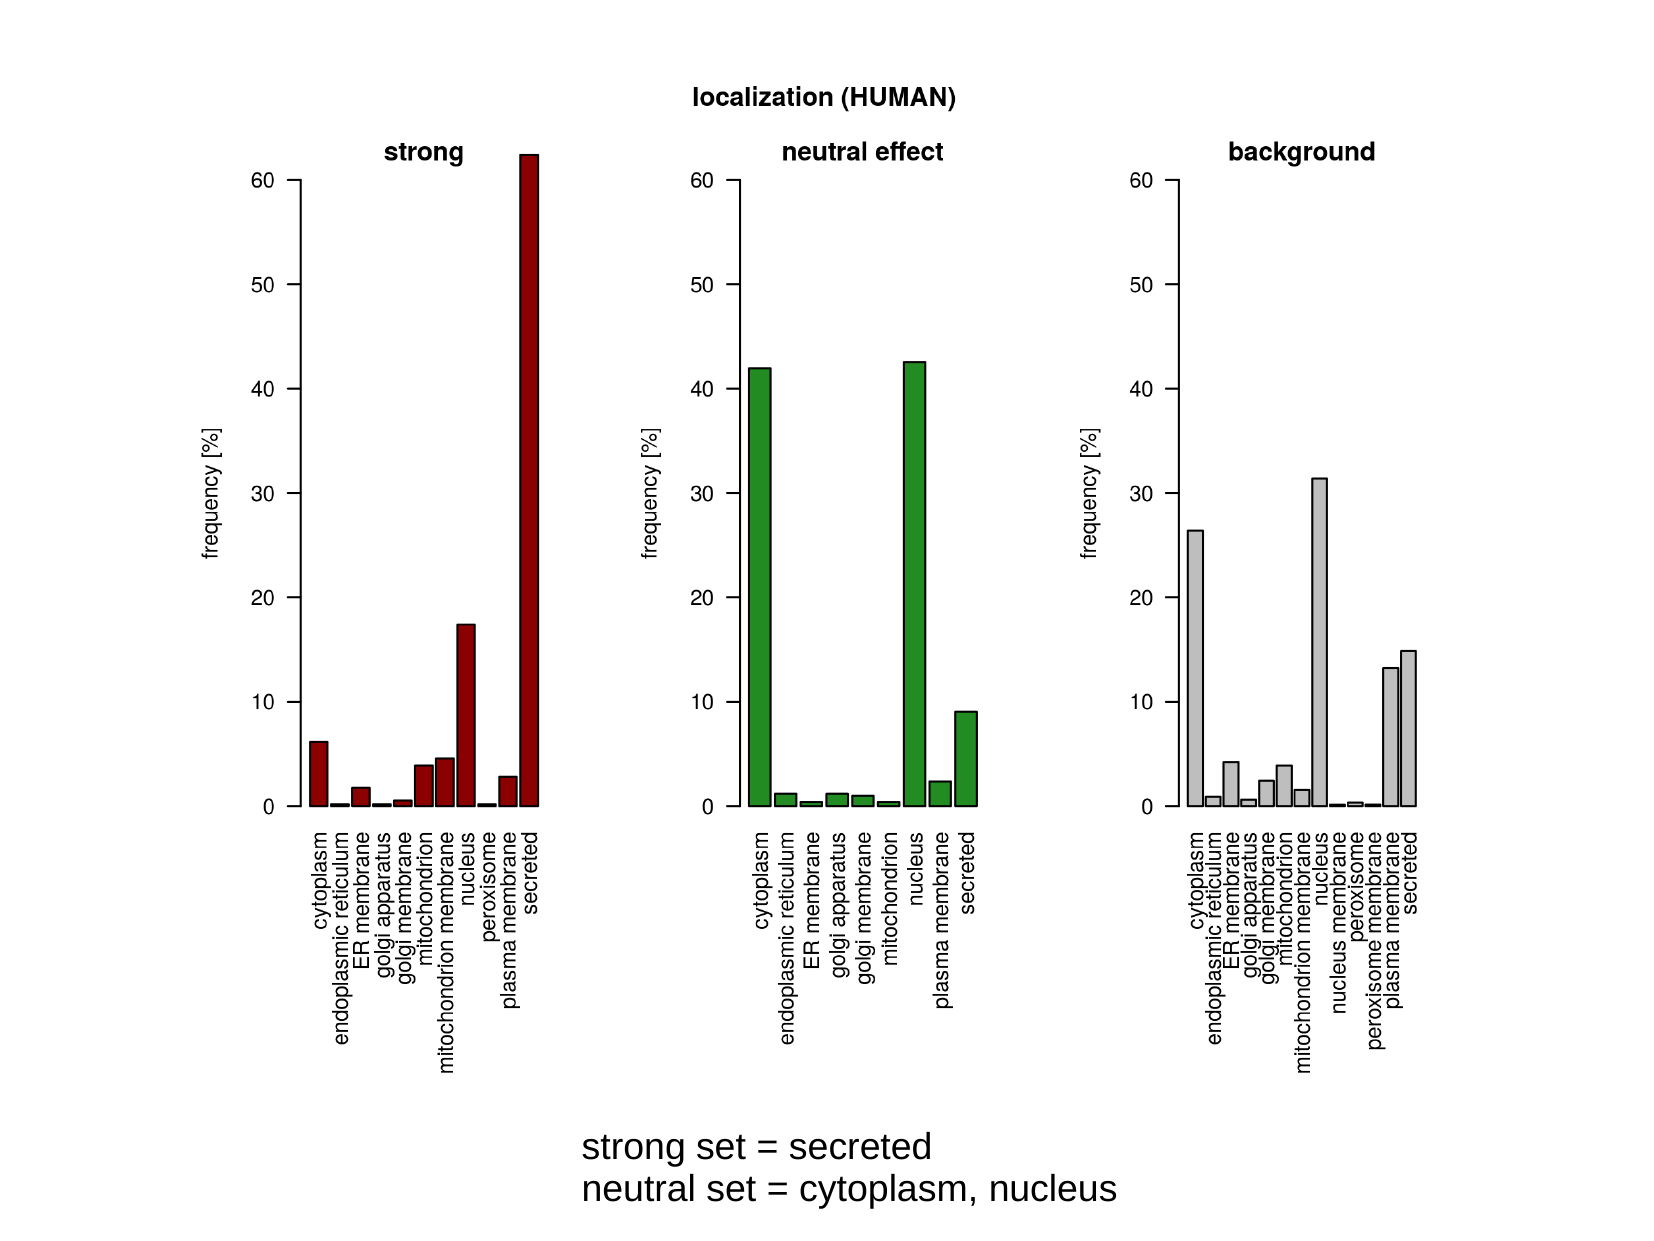

strong set = secreted
neutral set = cytoplasm, nucleus